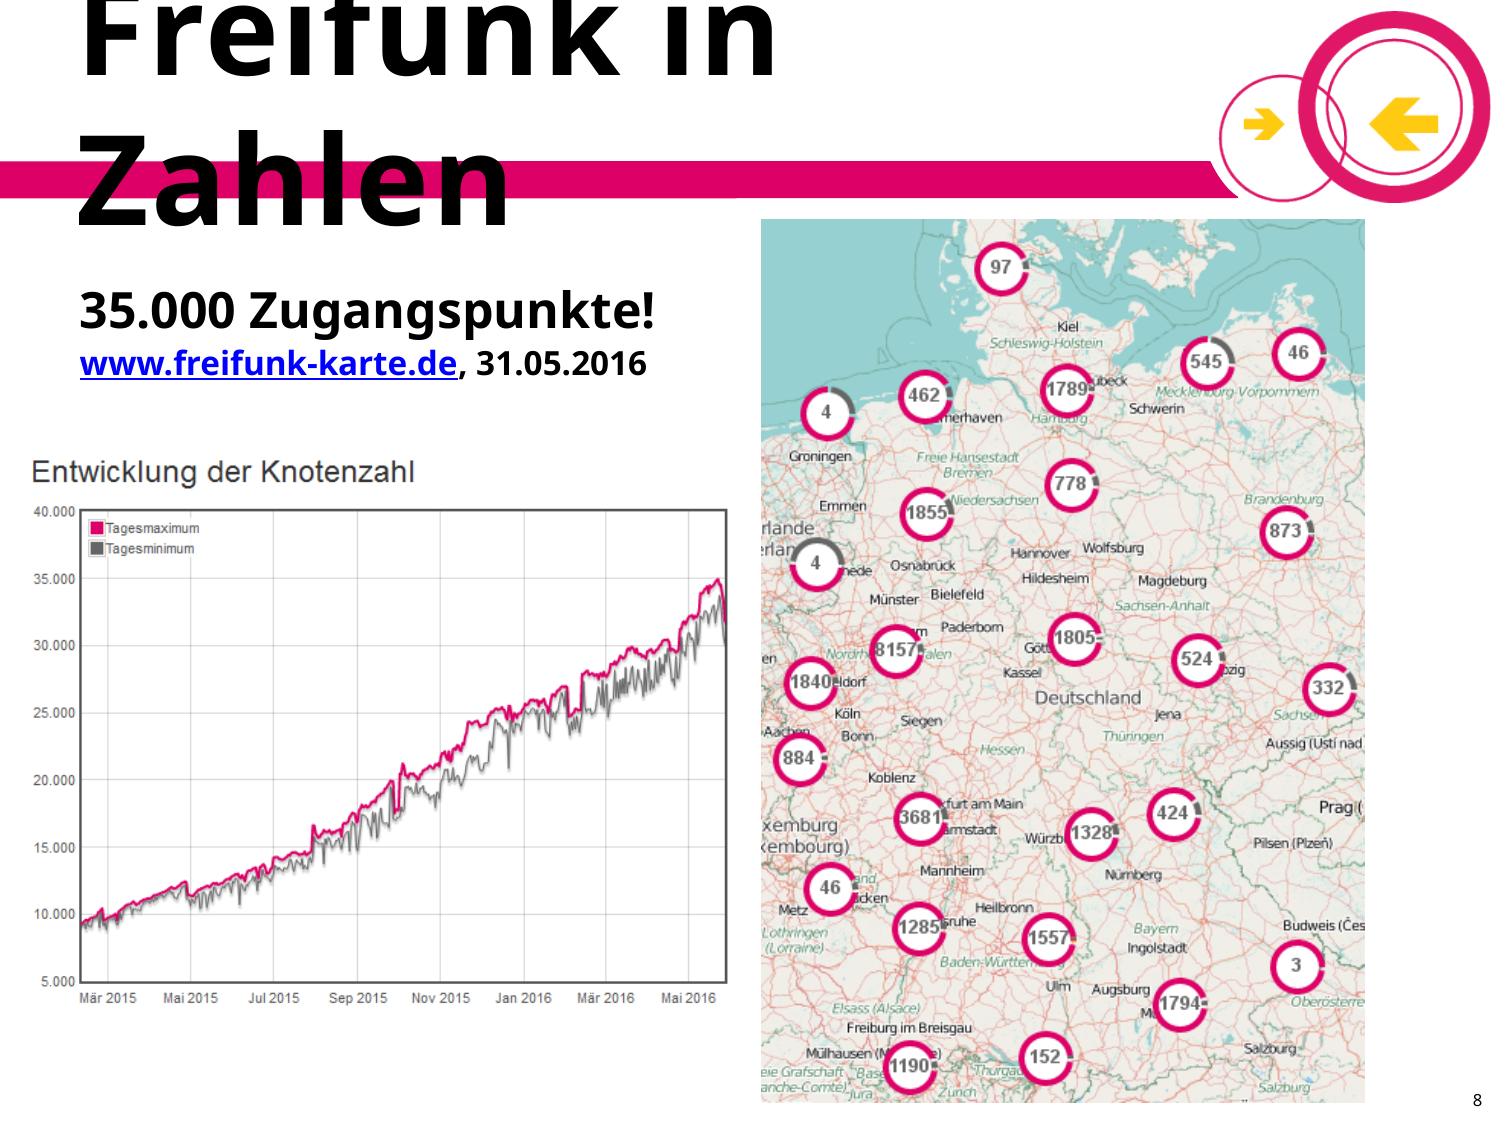

# Freifunk in Zahlen
35.000 Zugangspunkte!
www.freifunk-karte.de, 31.05.2016